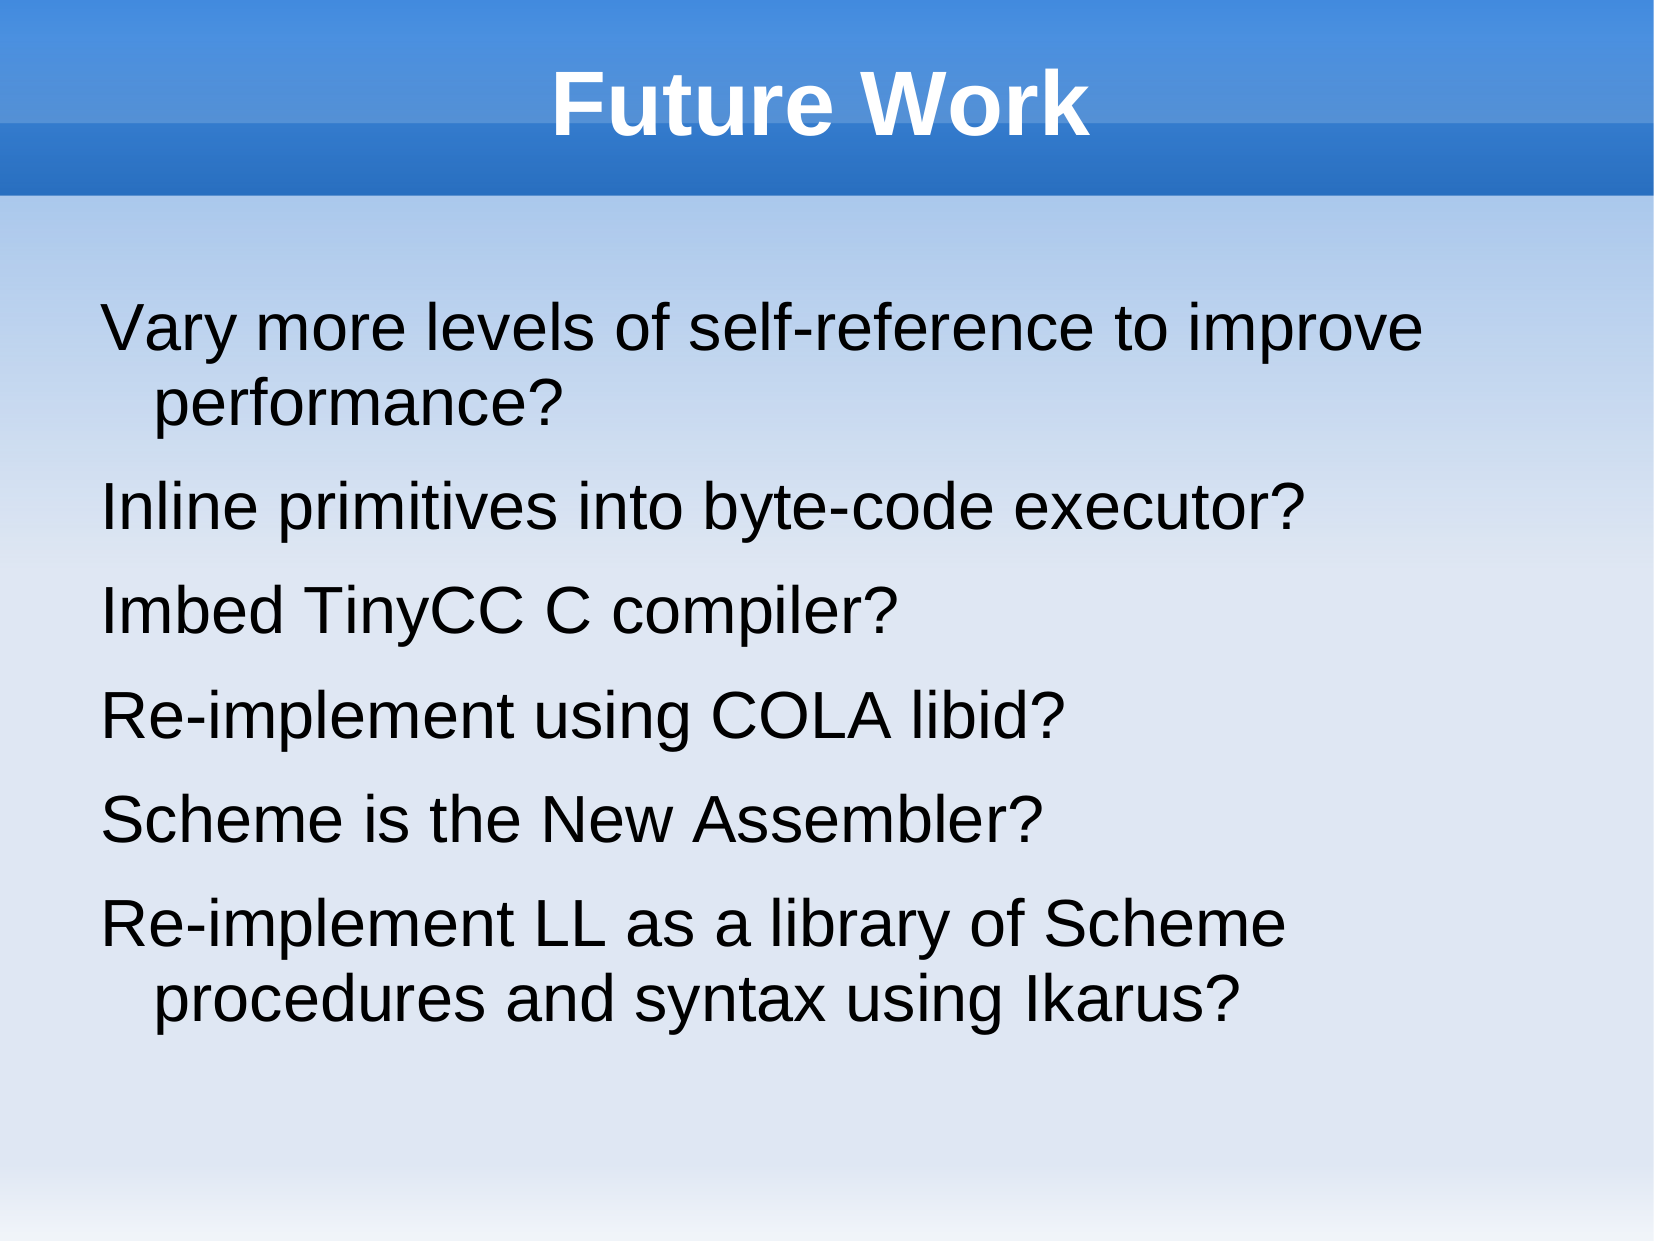

# Future Work
Vary more levels of self-reference to improve performance?
Inline primitives into byte-code executor?
Imbed TinyCC C compiler?
Re-implement using COLA libid?
Scheme is the New Assembler?
Re-implement LL as a library of Scheme procedures and syntax using Ikarus?